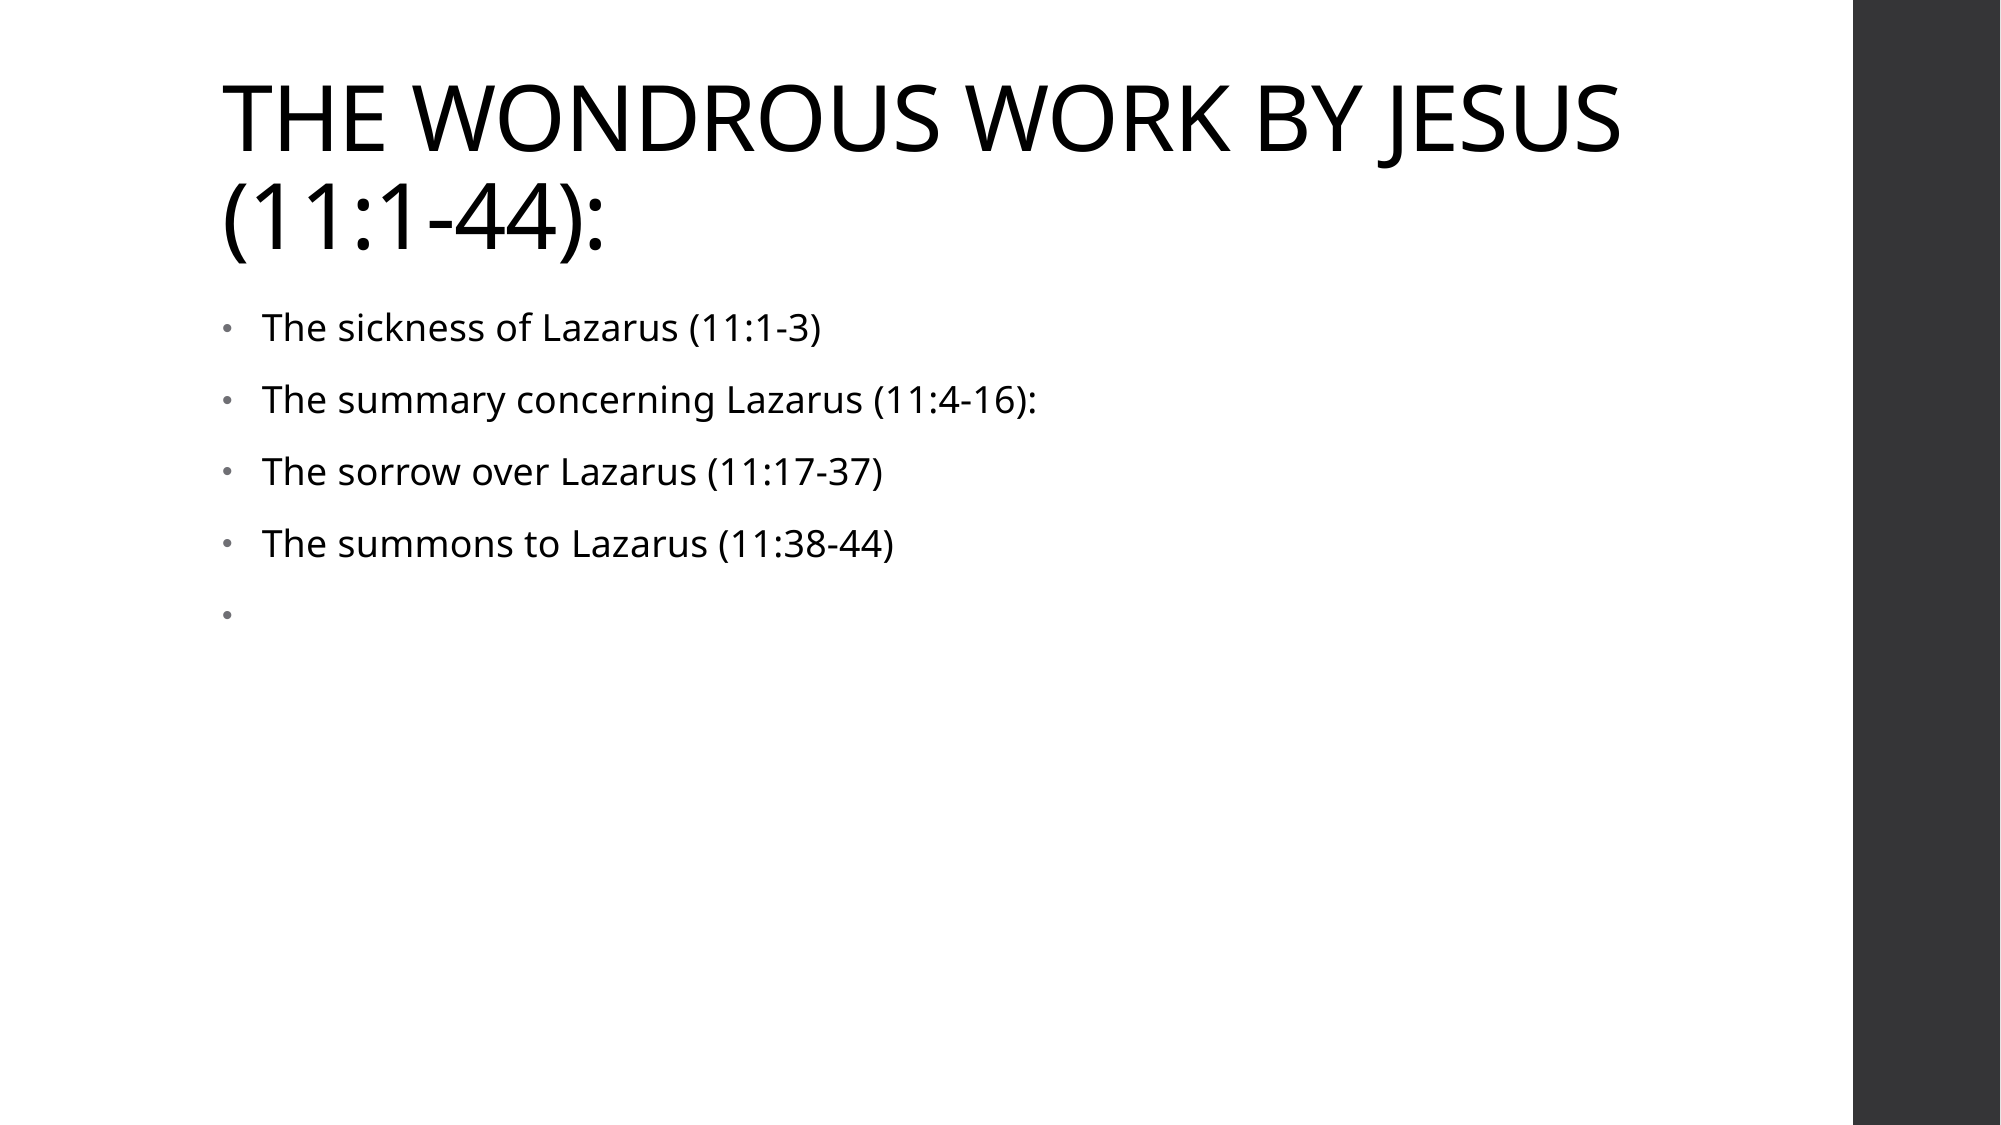

# THE WONDROUS WORK BY JESUS (11:1-44):
 The sickness of Lazarus (11:1-3)
 The summary concerning Lazarus (11:4-16):
 The sorrow over Lazarus (11:17-37)
 The summons to Lazarus (11:38-44)